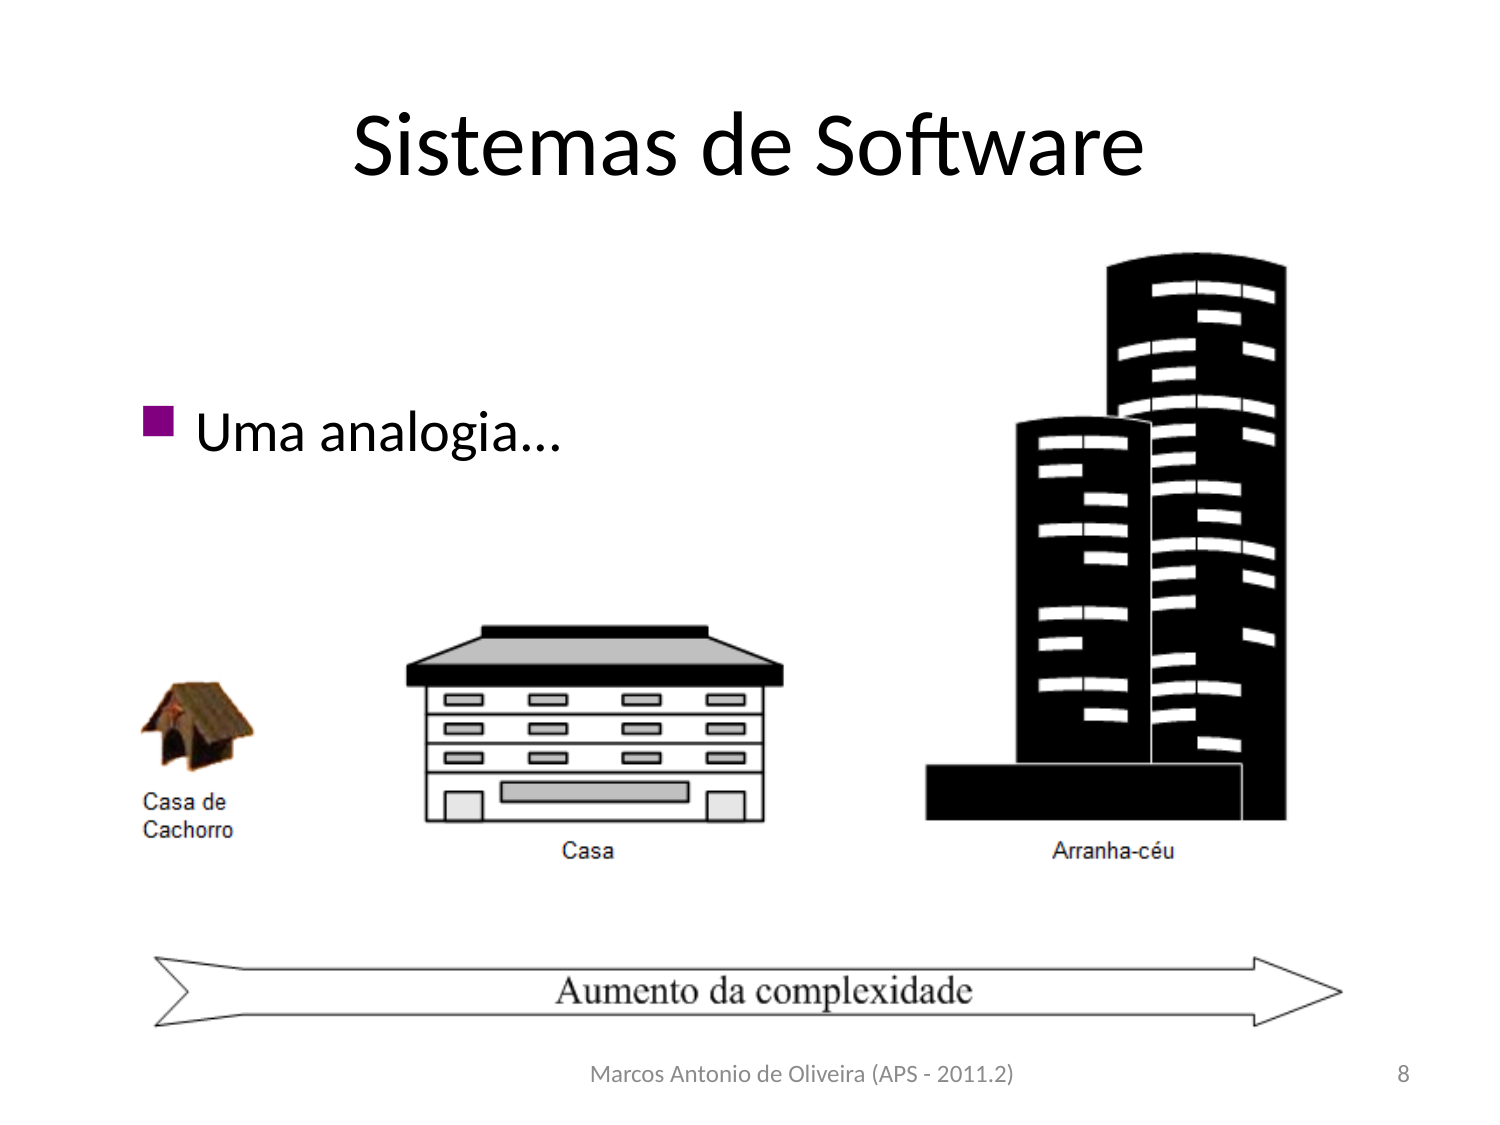

# Sistemas de Software
Uma analogia...
Marcos Antonio de Oliveira (APS - 2011.2)